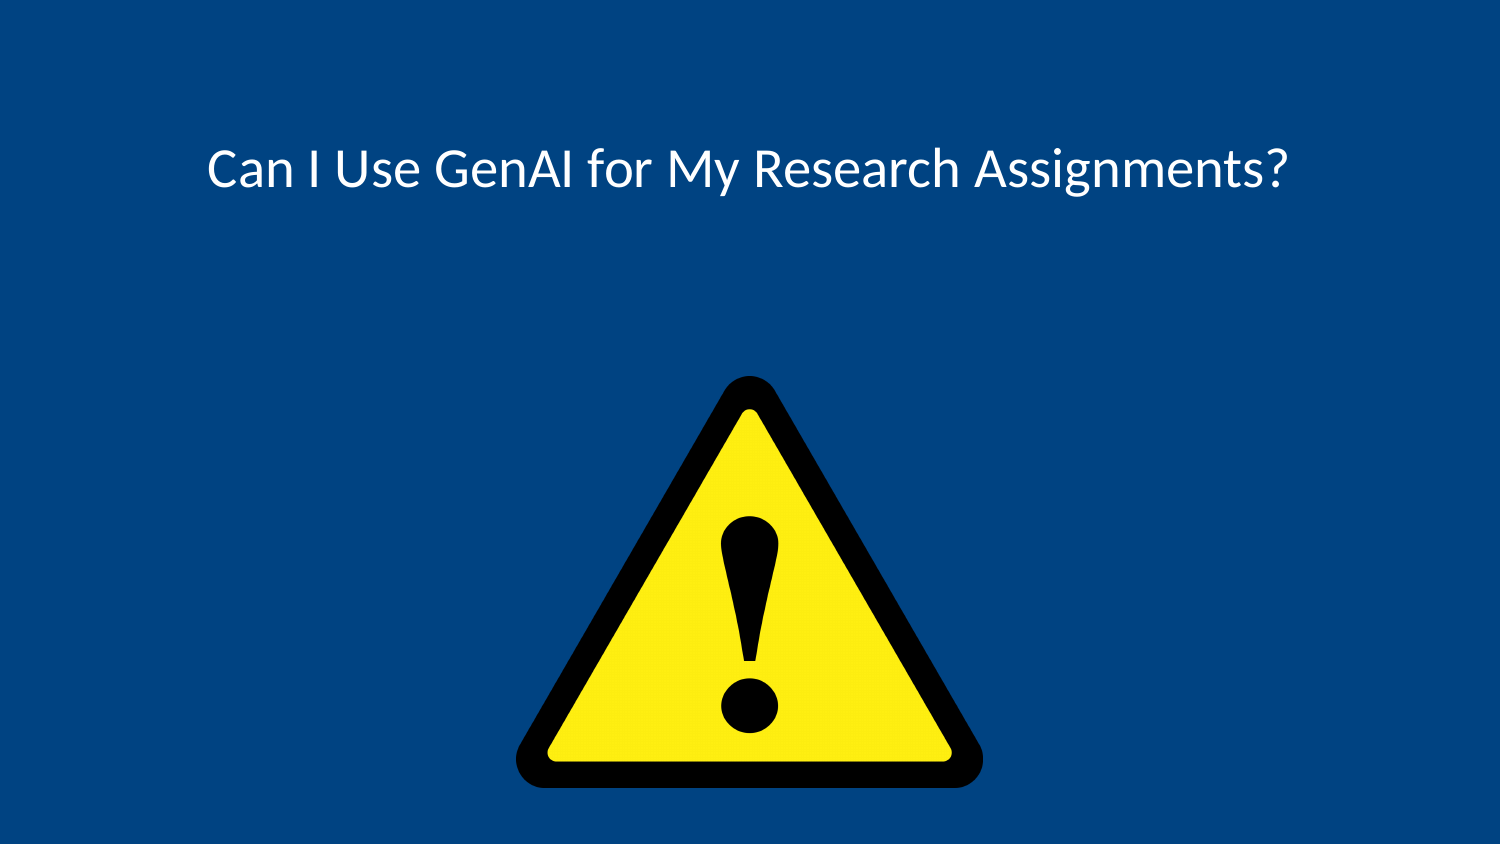

# Can I Use GenAI for My Research Assignments?